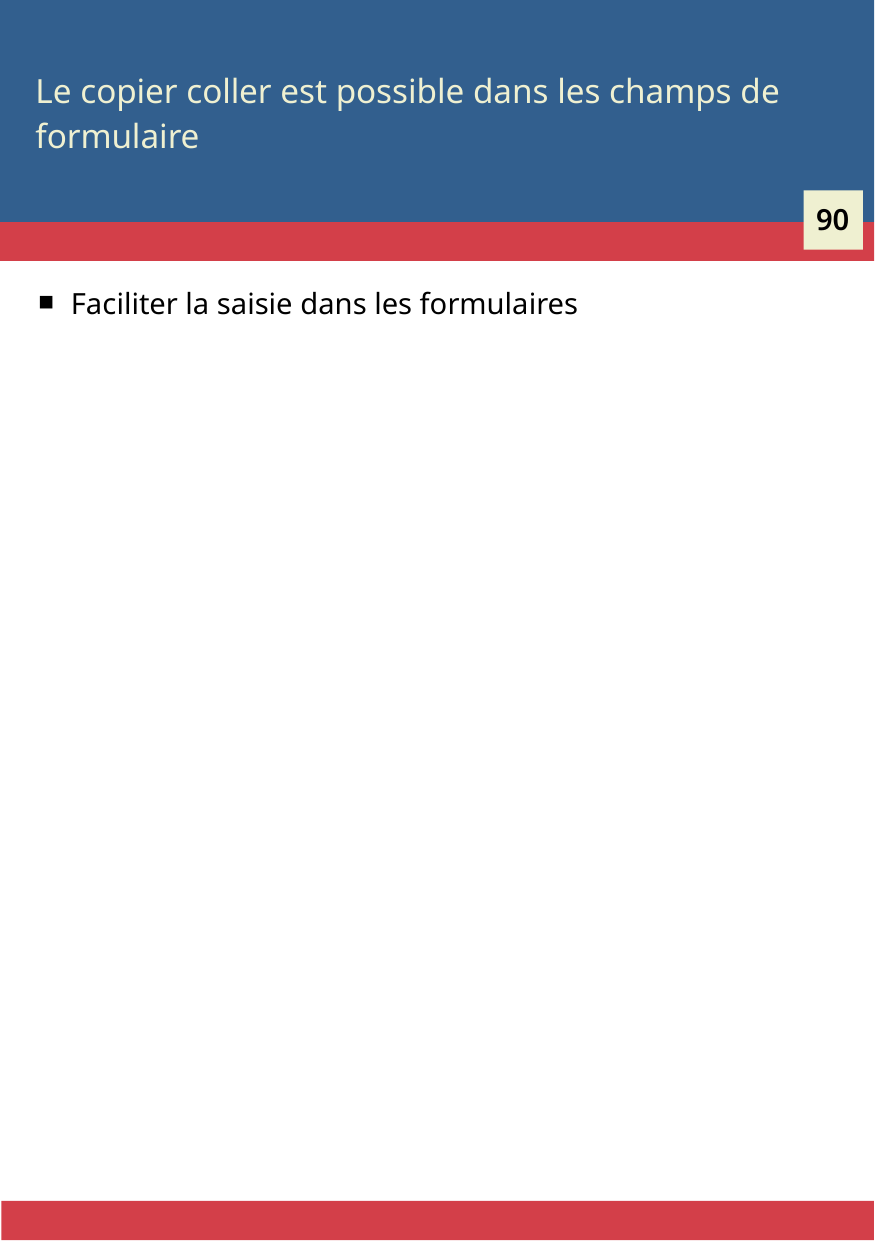

# Le copier coller est possible dans les champs de formulaire
90
Faciliter la saisie dans les formulaires